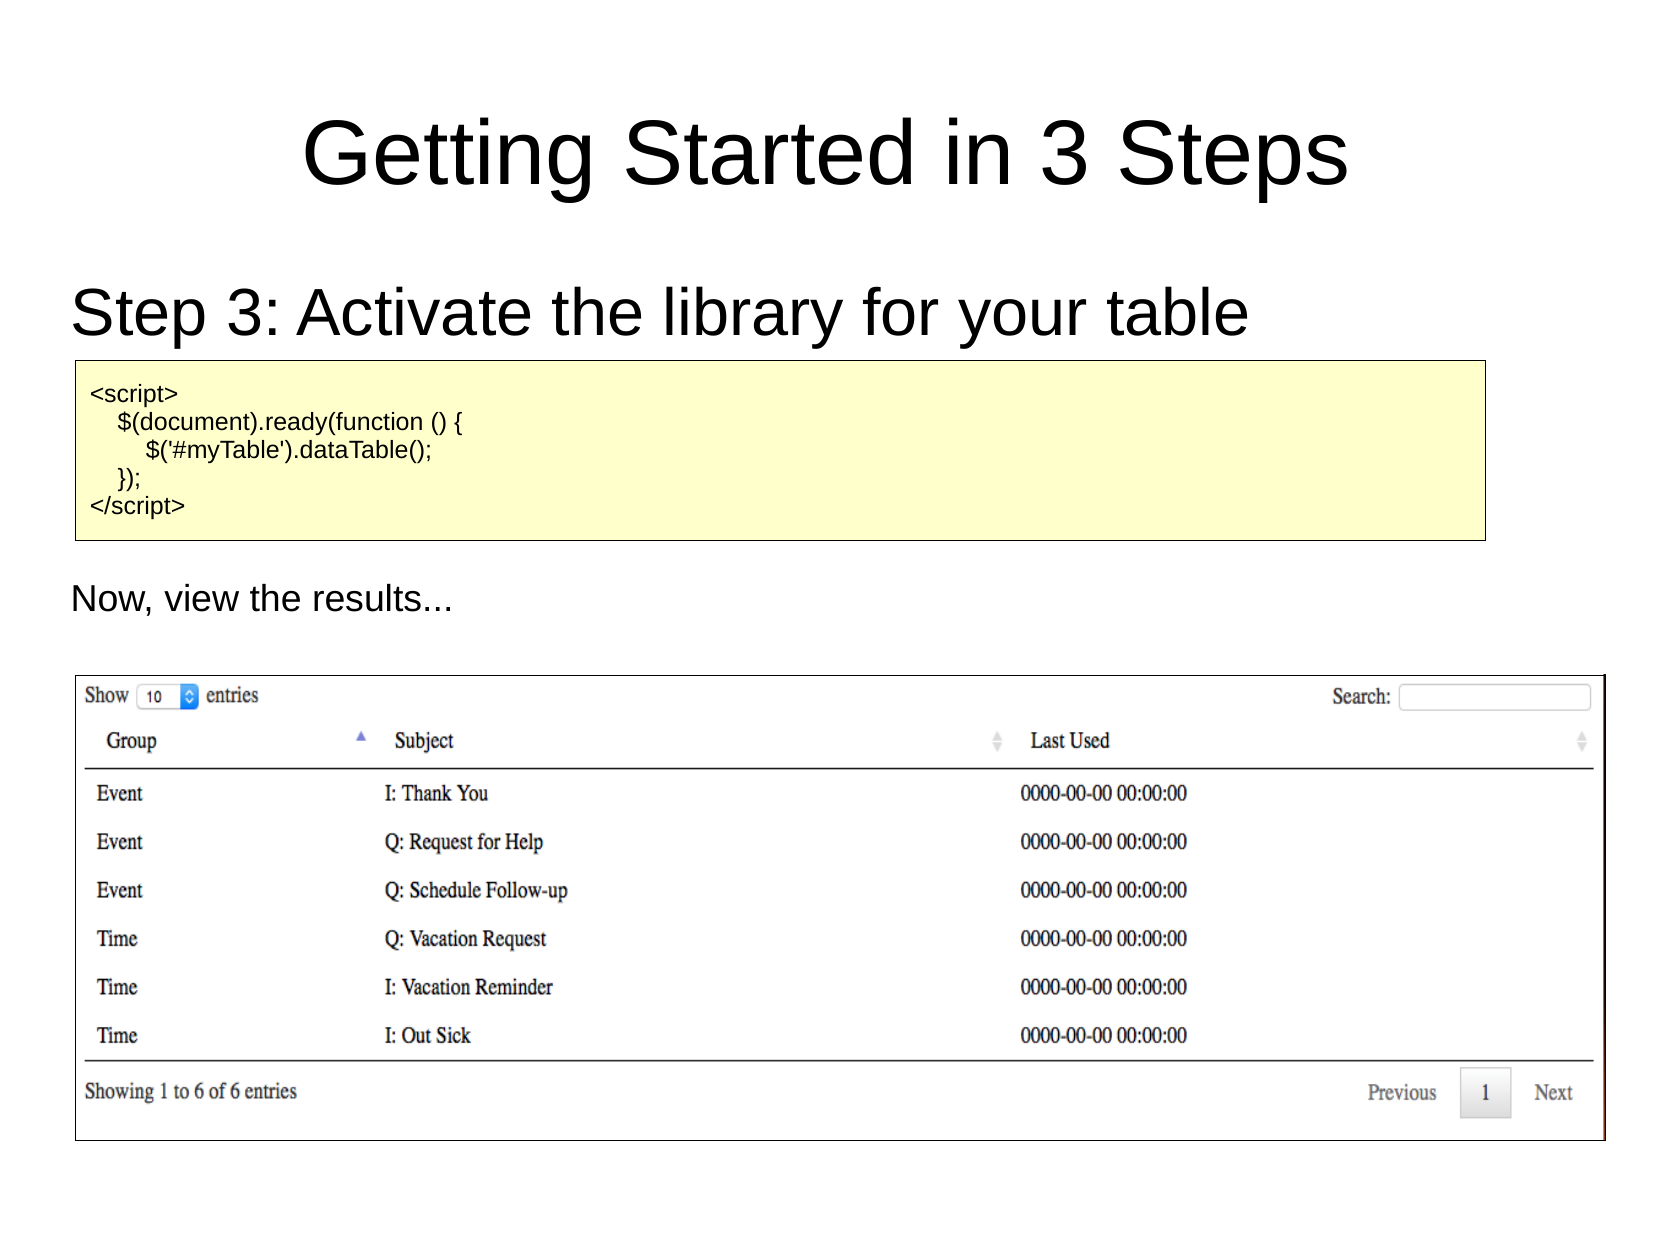

# Getting Started in 3 Steps
Step 3: Activate the library for your table
<script>
 $(document).ready(function () {
 $('#myTable').dataTable();
 });
</script>
Now, view the results...